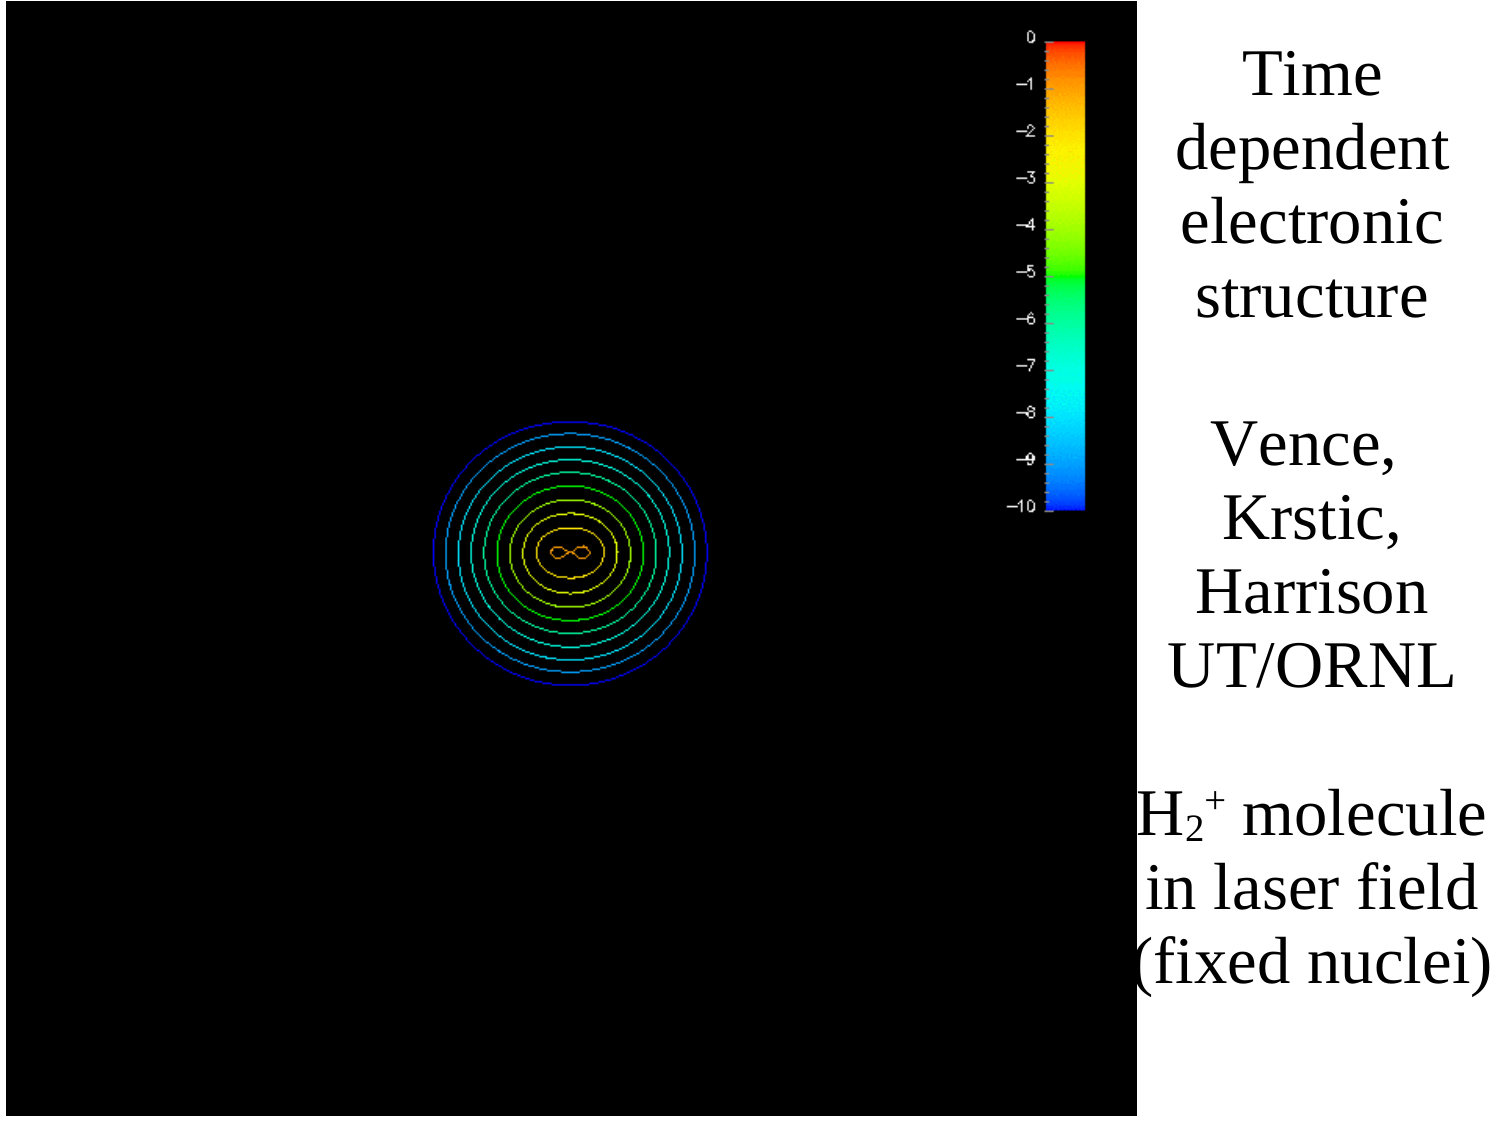

# Time dependent electronic structure Vence, Krstic, Harrison UT/ORNL H2+ molecule in laser field (fixed nuclei)